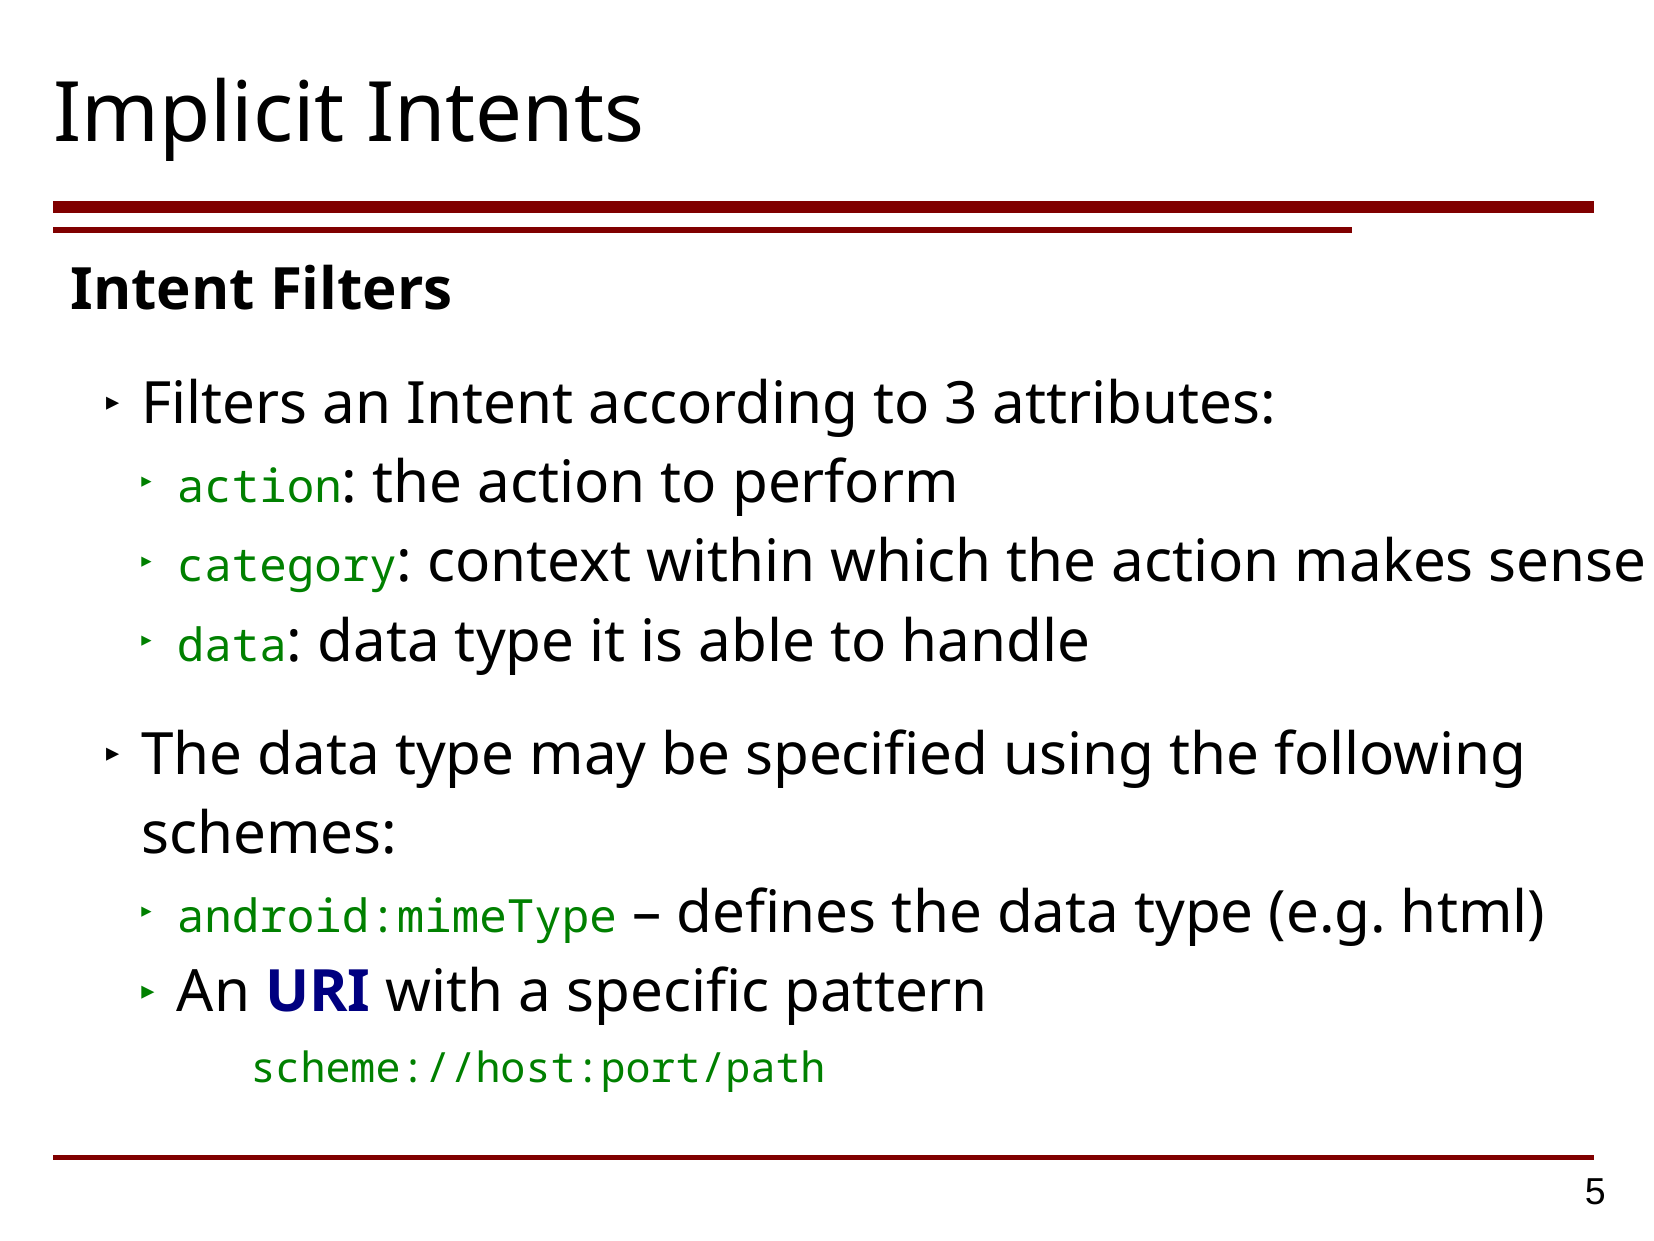

# Implicit Intents
Intent Filters
Filters an Intent according to 3 attributes:
action: the action to perform
category: context within which the action makes sense
data: data type it is able to handle
The data type may be specified using the following
schemes:
android:mimeType – defines the data type (e.g. html)
An URI with a specific pattern
	scheme://host:port/path